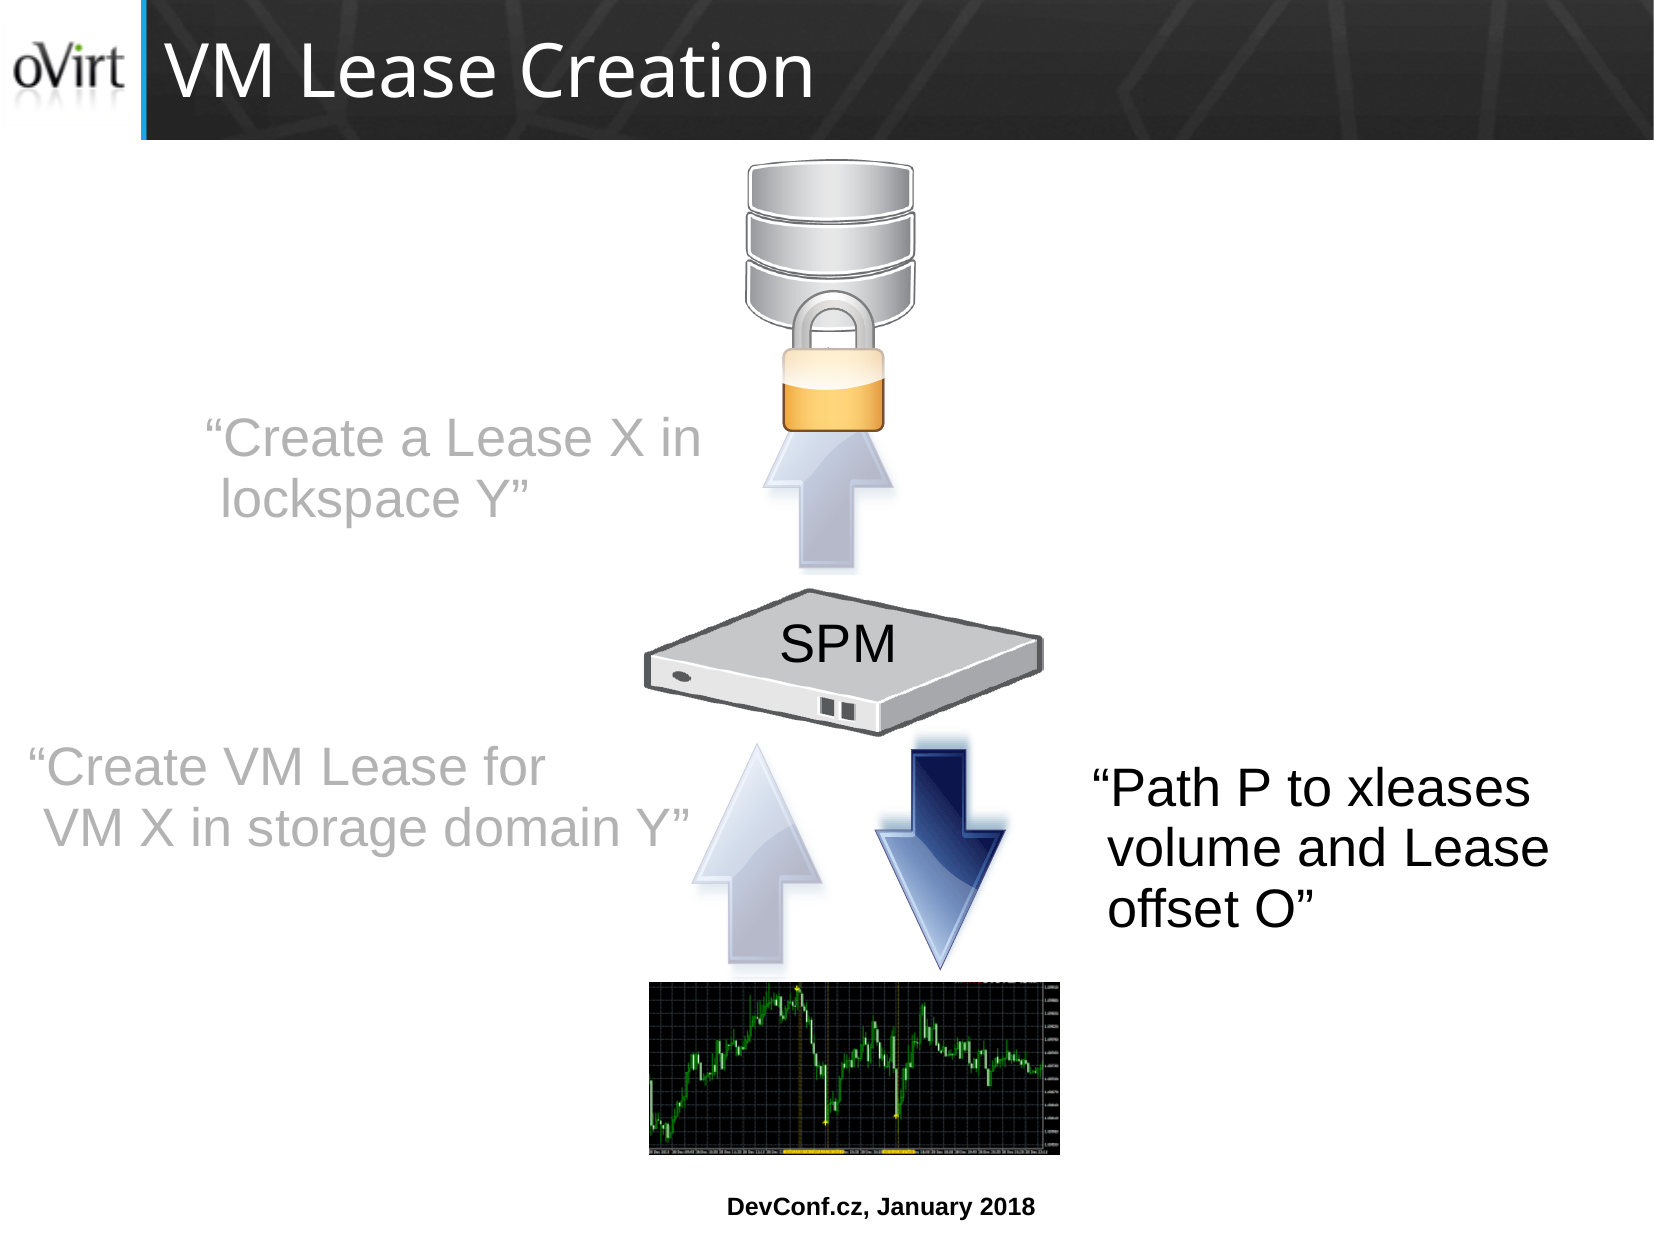

# VM Lease Creation
“Create a Lease X in
 lockspace Y”
SPM
“Create VM Lease for
 VM X in storage domain Y”
“Path P to xleases
 volume and Lease
 offset O”